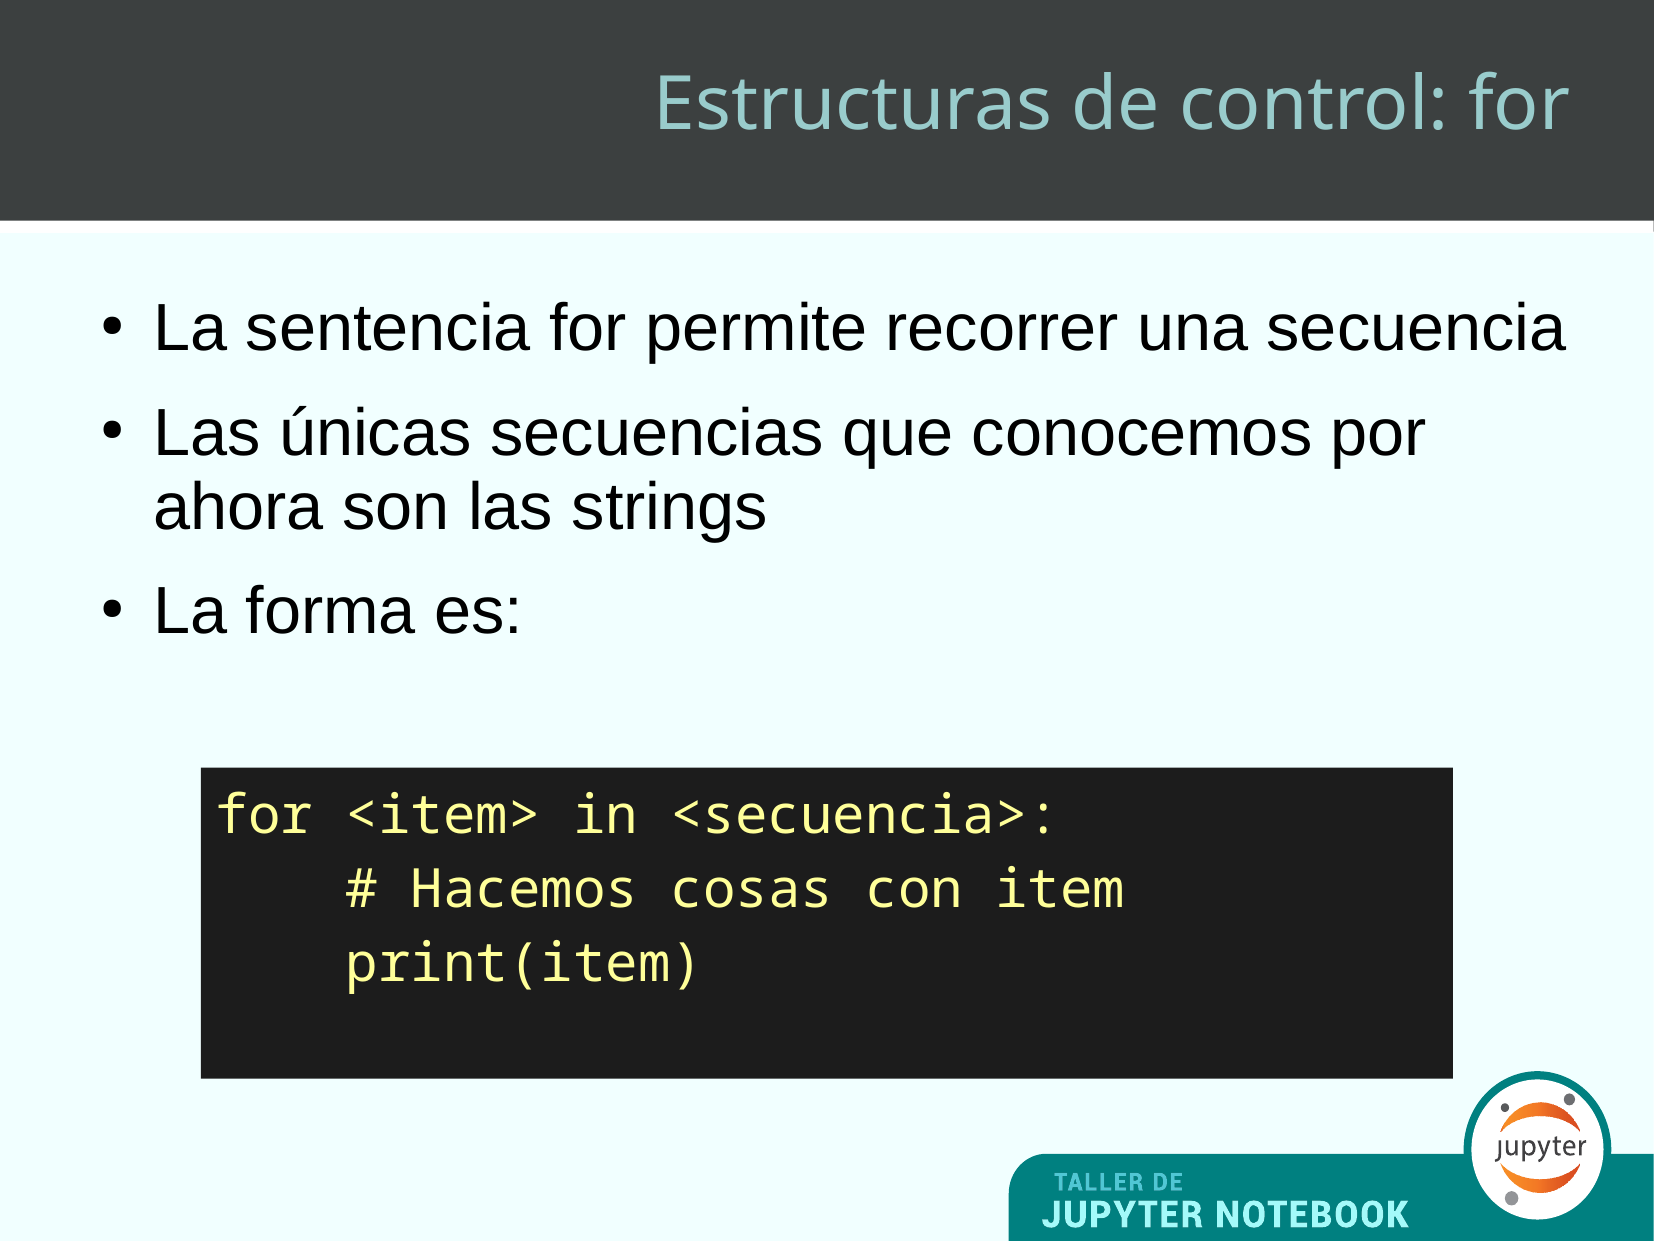

# Estructuras de control: for
La sentencia for permite recorrer una secuencia
Las únicas secuencias que conocemos por ahora son las strings
La forma es:
for <item> in <secuencia>:
 # Hacemos cosas con item
 print(item)